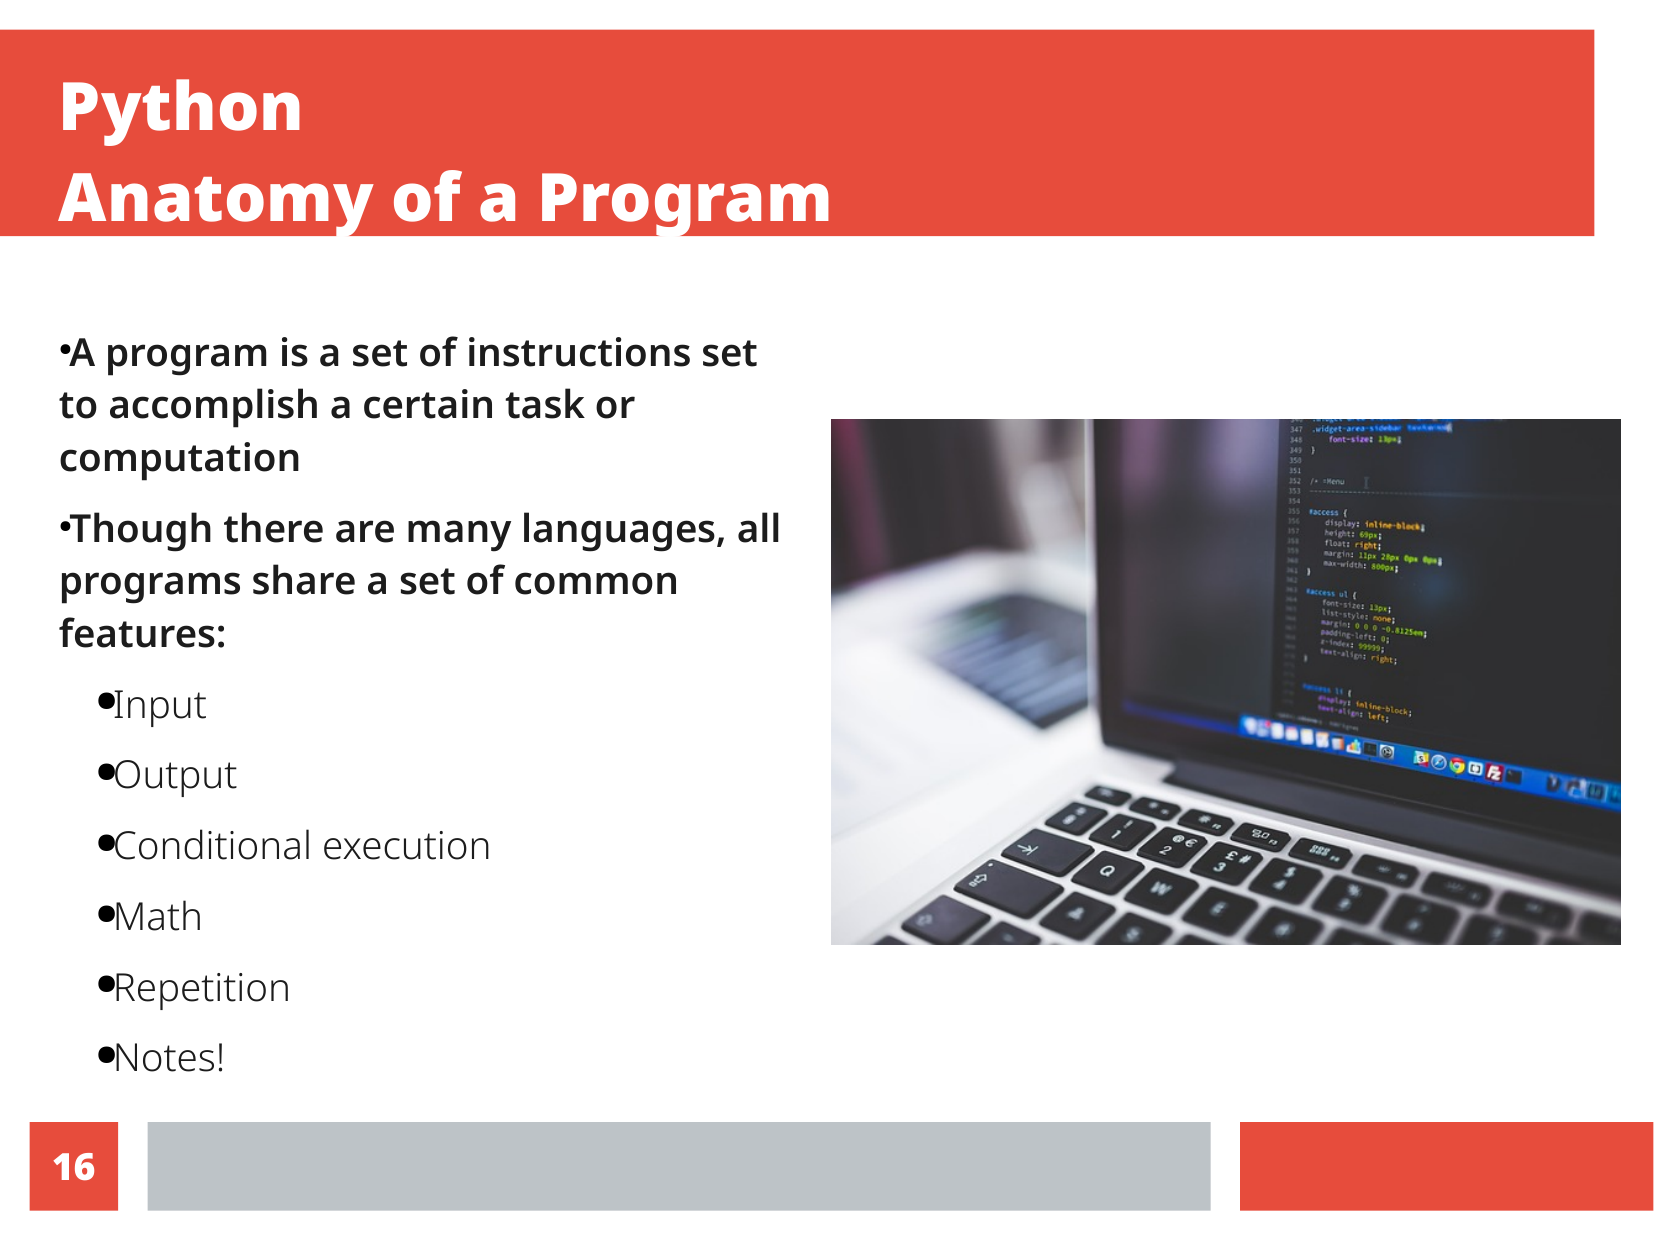

# Python Anatomy of a Program
A program is a set of instructions set to accomplish a certain task or computation
Though there are many languages, all programs share a set of common features:
Input
Output
Conditional execution
Math
Repetition
Notes!
16